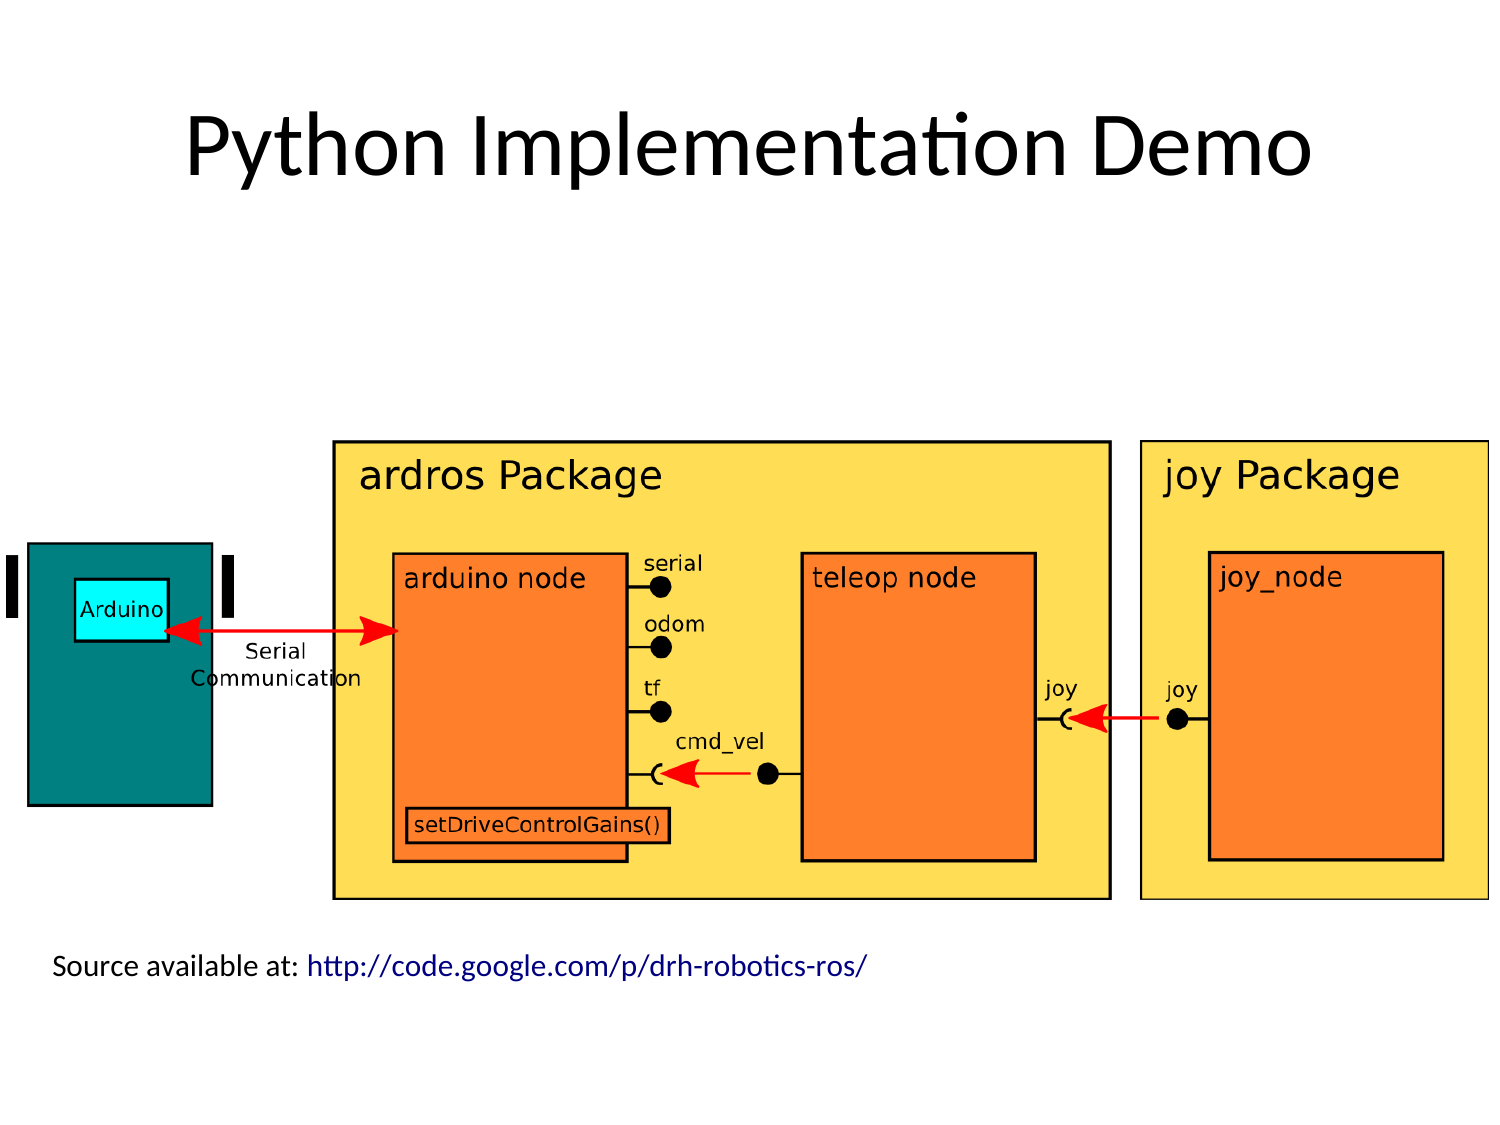

# Python Implementation Demo
Source available at: http://code.google.com/p/drh-robotics-ros/